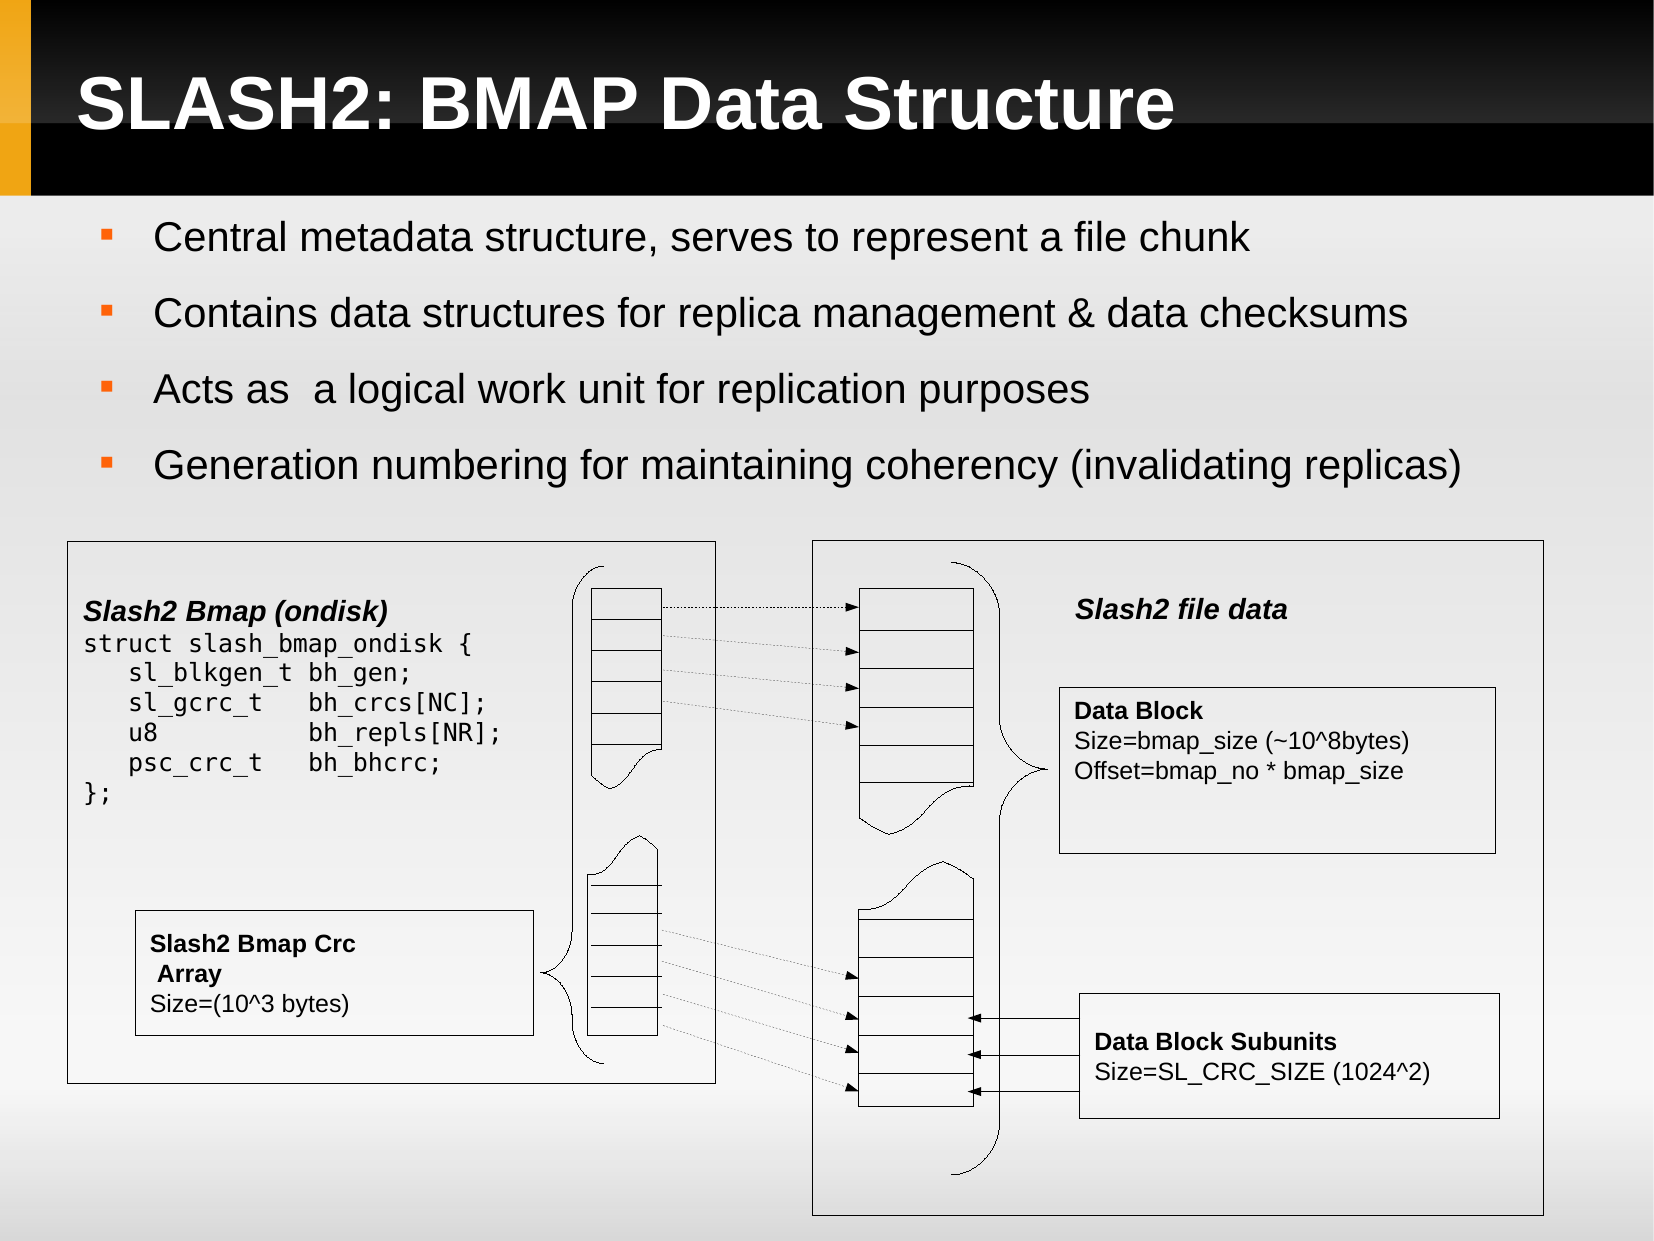

# SLASH2: BMAP Data Structure
Central metadata structure, serves to represent a file chunk
Contains data structures for replica management & data checksums
Acts as a logical work unit for replication purposes
Generation numbering for maintaining coherency (invalidating replicas)
Slash2 Bmap (ondisk)
struct slash_bmap_ondisk {
 sl_blkgen_t bh_gen;
 sl_gcrc_t bh_crcs[NC];
 u8 bh_repls[NR];
 psc_crc_t bh_bhcrc;
};
Slash2 file data
Data Block
Size=bmap_size (~10^8bytes)
Offset=bmap_no * bmap_size
Slash2 Bmap Crc
 Array
Size=(10^3 bytes)
Data Block Subunits
Size=SL_CRC_SIZE (1024^2)